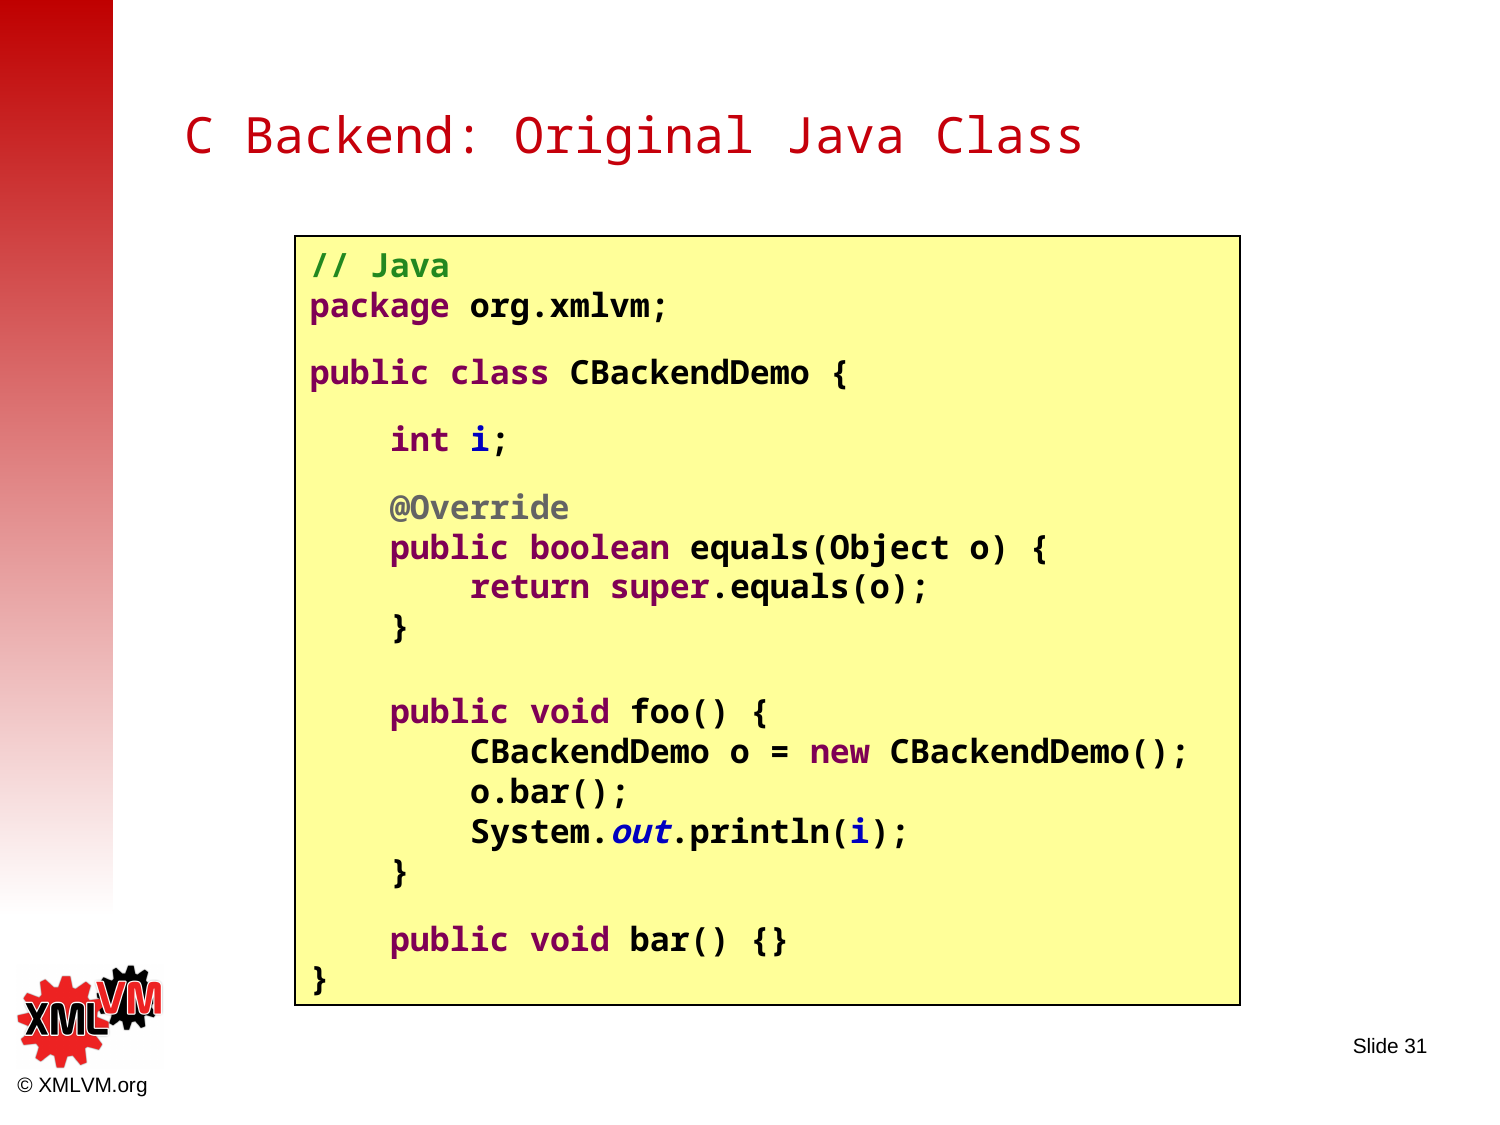

# C Backend: Original Java Class
// Java
package org.xmlvm;
public class CBackendDemo {
 int i;
 @Override
 public boolean equals(Object o) {
 return super.equals(o);
 }
 public void foo() {
 CBackendDemo o = new CBackendDemo();
 o.bar();
 System.out.println(i);
 }
 public void bar() {}
}